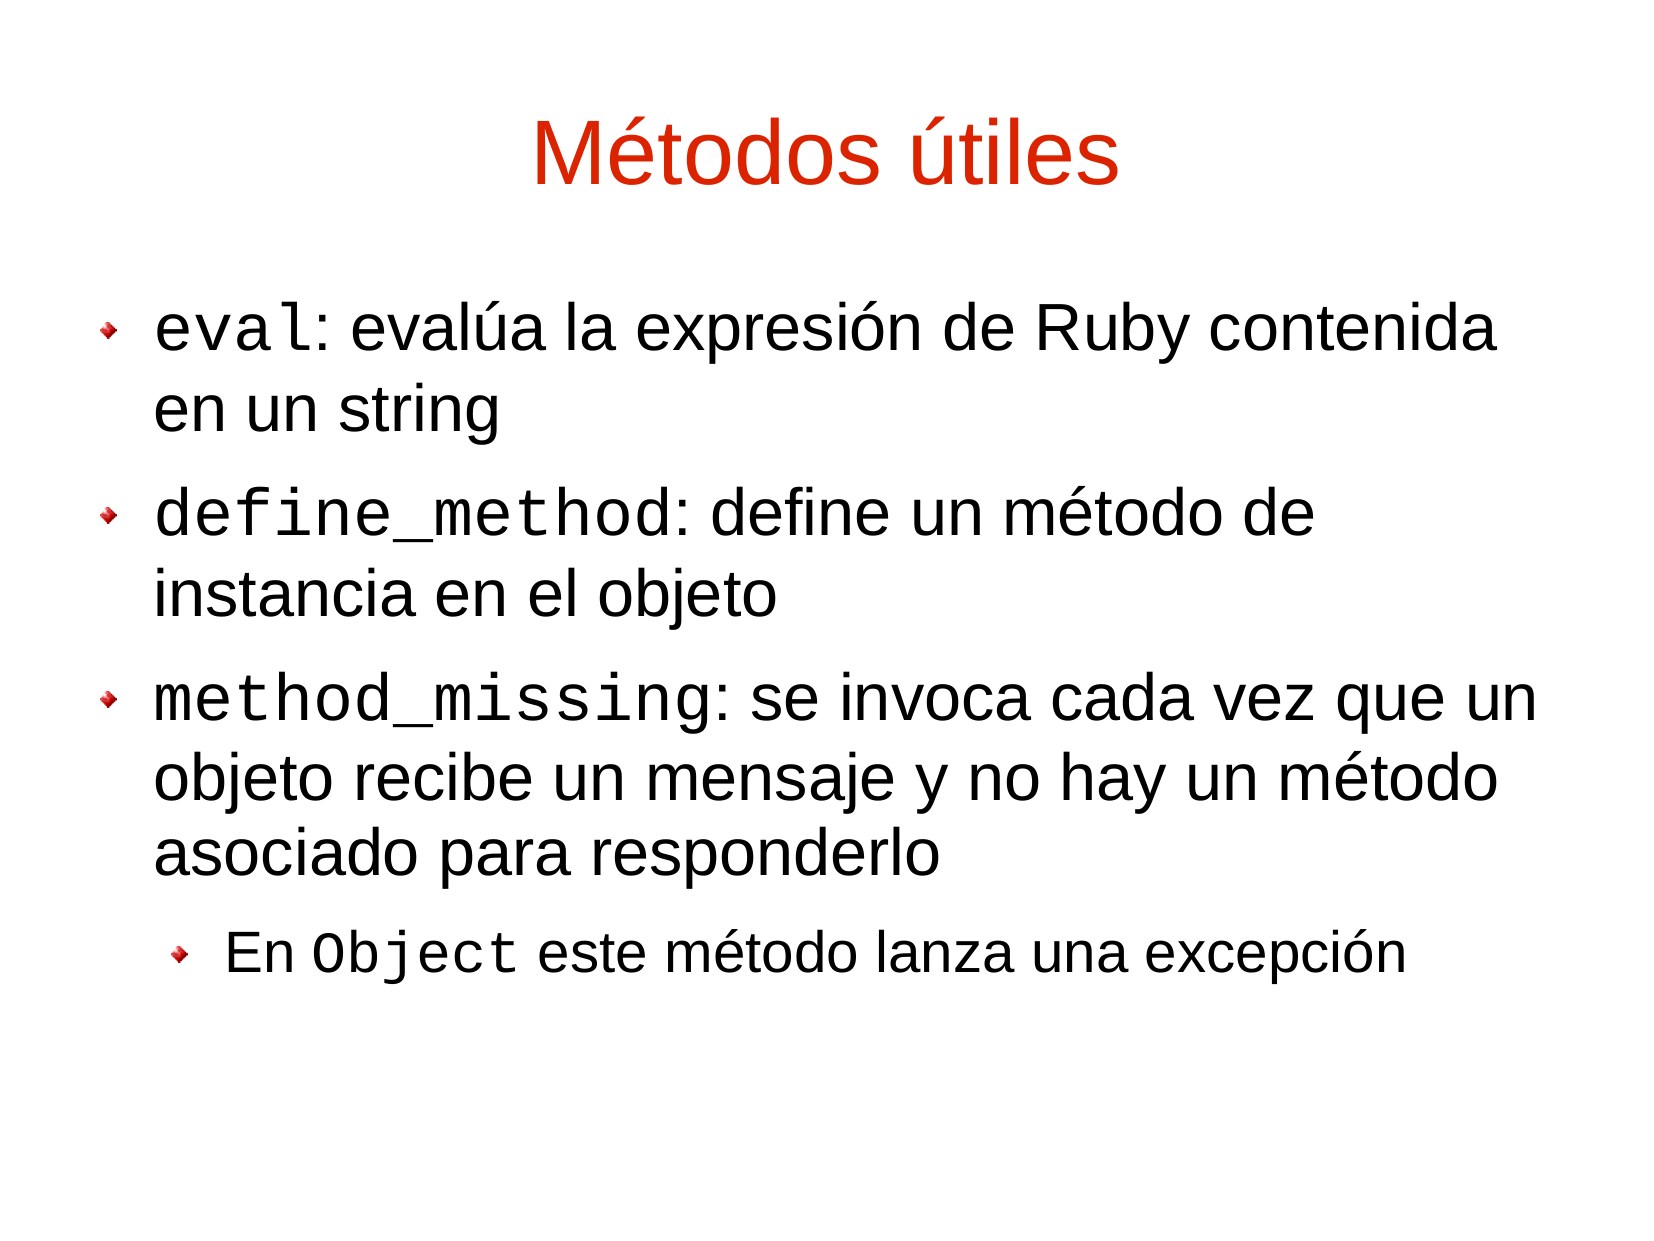

# Métodos útiles
eval: evalúa la expresión de Ruby contenida en un string
define_method: define un método de instancia en el objeto
method_missing: se invoca cada vez que un objeto recibe un mensaje y no hay un método asociado para responderlo
En Object este método lanza una excepción